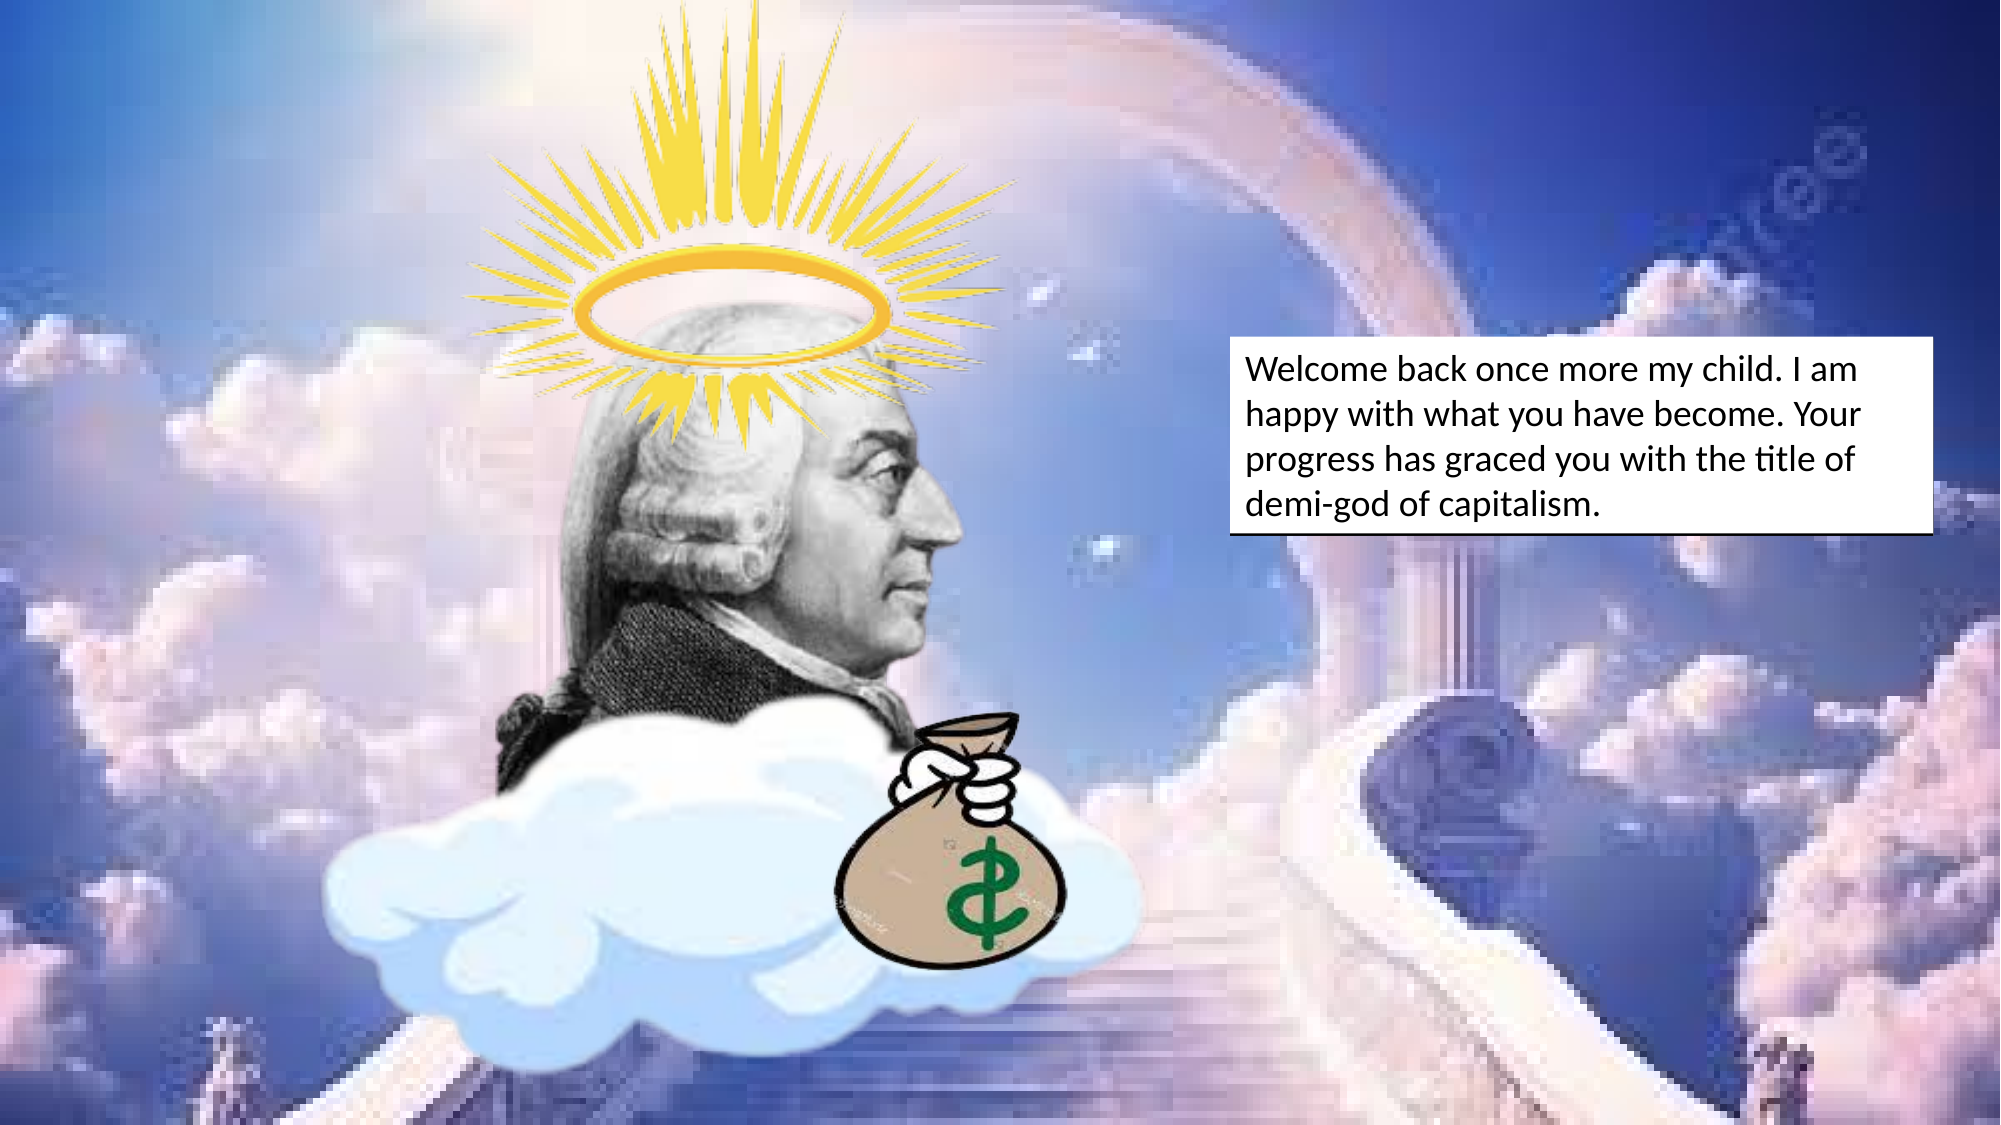

#
Welcome back once more my child. I am happy with what you have become. Your progress has graced you with the title of demi-god of capitalism.